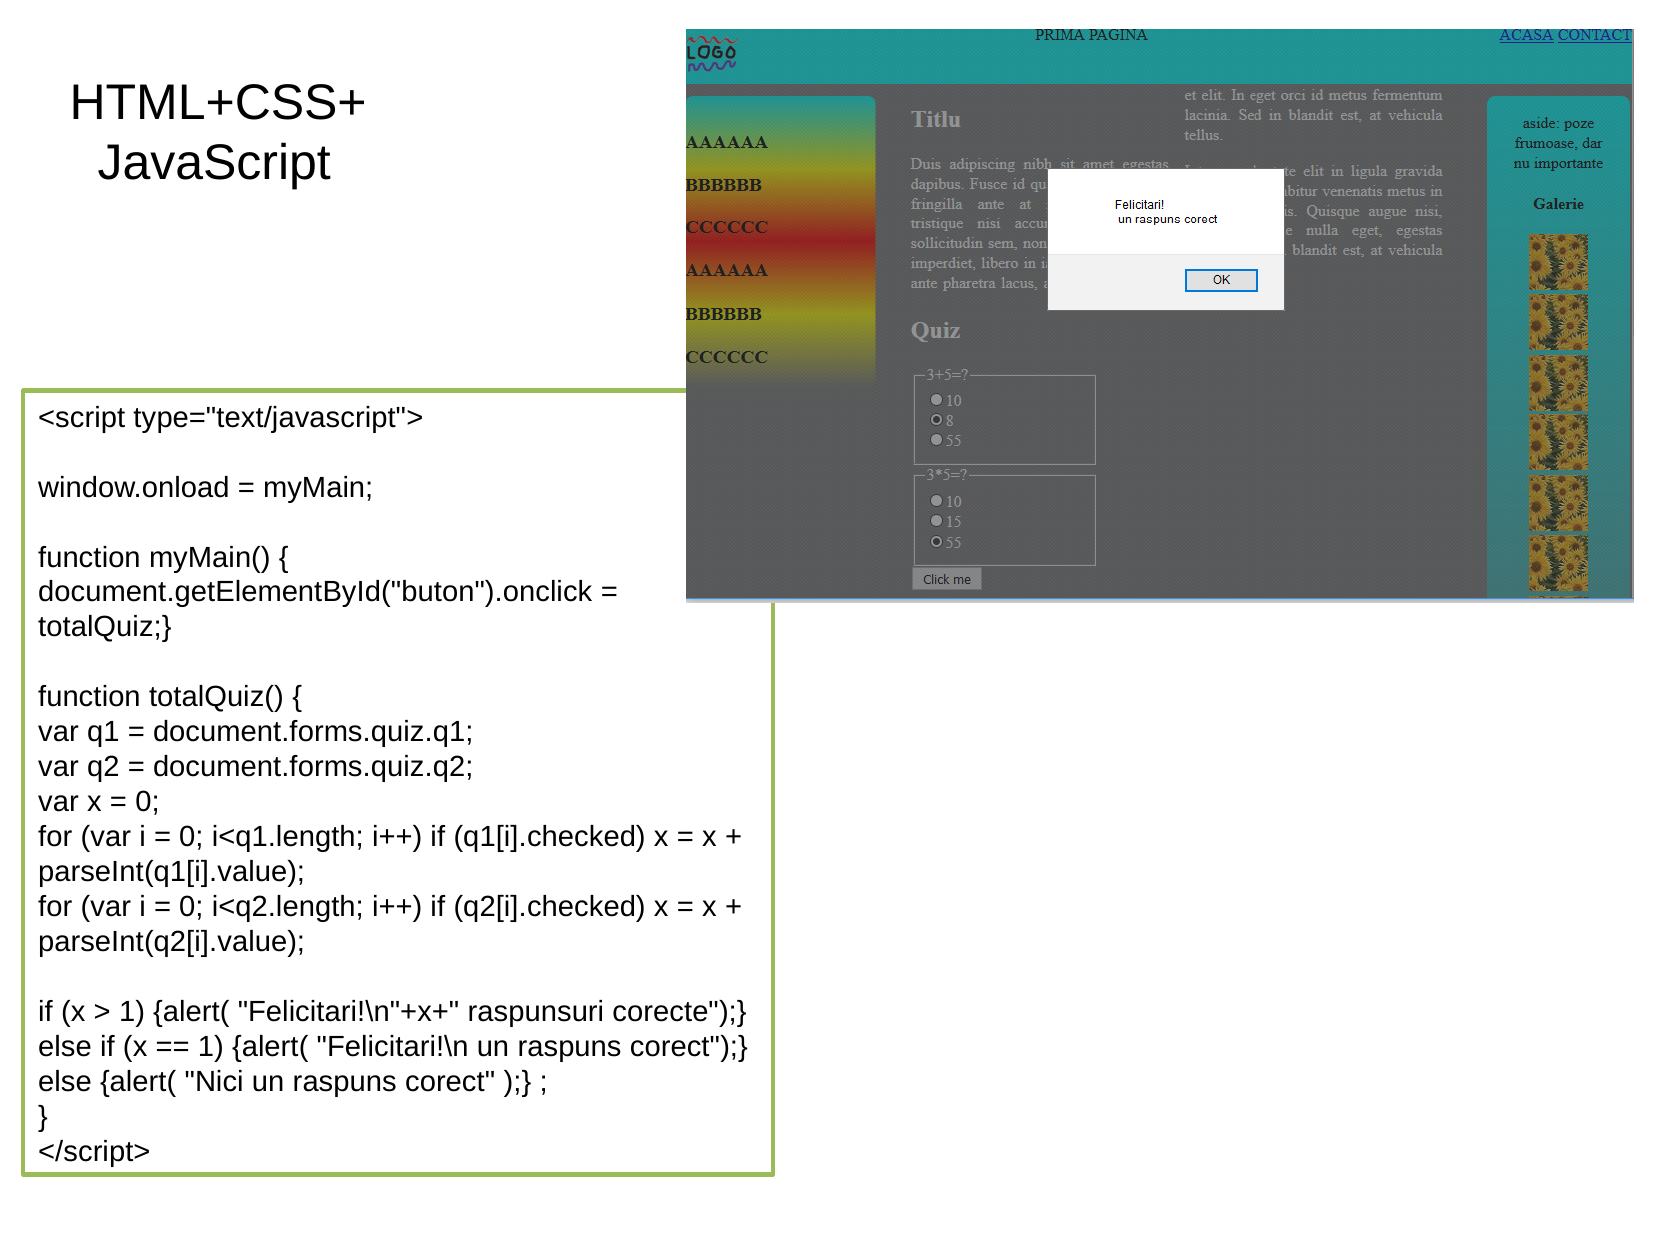

HTML+CSS+
 JavaScript
<script type="text/javascript">
window.onload = myMain;
function myMain() {
document.getElementById("buton").onclick = totalQuiz;}
function totalQuiz() {
var q1 = document.forms.quiz.q1;
var q2 = document.forms.quiz.q2;
var x = 0;
for (var i = 0; i<q1.length; i++) if (q1[i].checked) x = x + parseInt(q1[i].value);
for (var i = 0; i<q2.length; i++) if (q2[i].checked) x = x + parseInt(q2[i].value);
if (x > 1) {alert( "Felicitari!\n"+x+" raspunsuri corecte");}
else if (x == 1) {alert( "Felicitari!\n un raspuns corect");} else {alert( "Nici un raspuns corect" );} ;
}
</script>